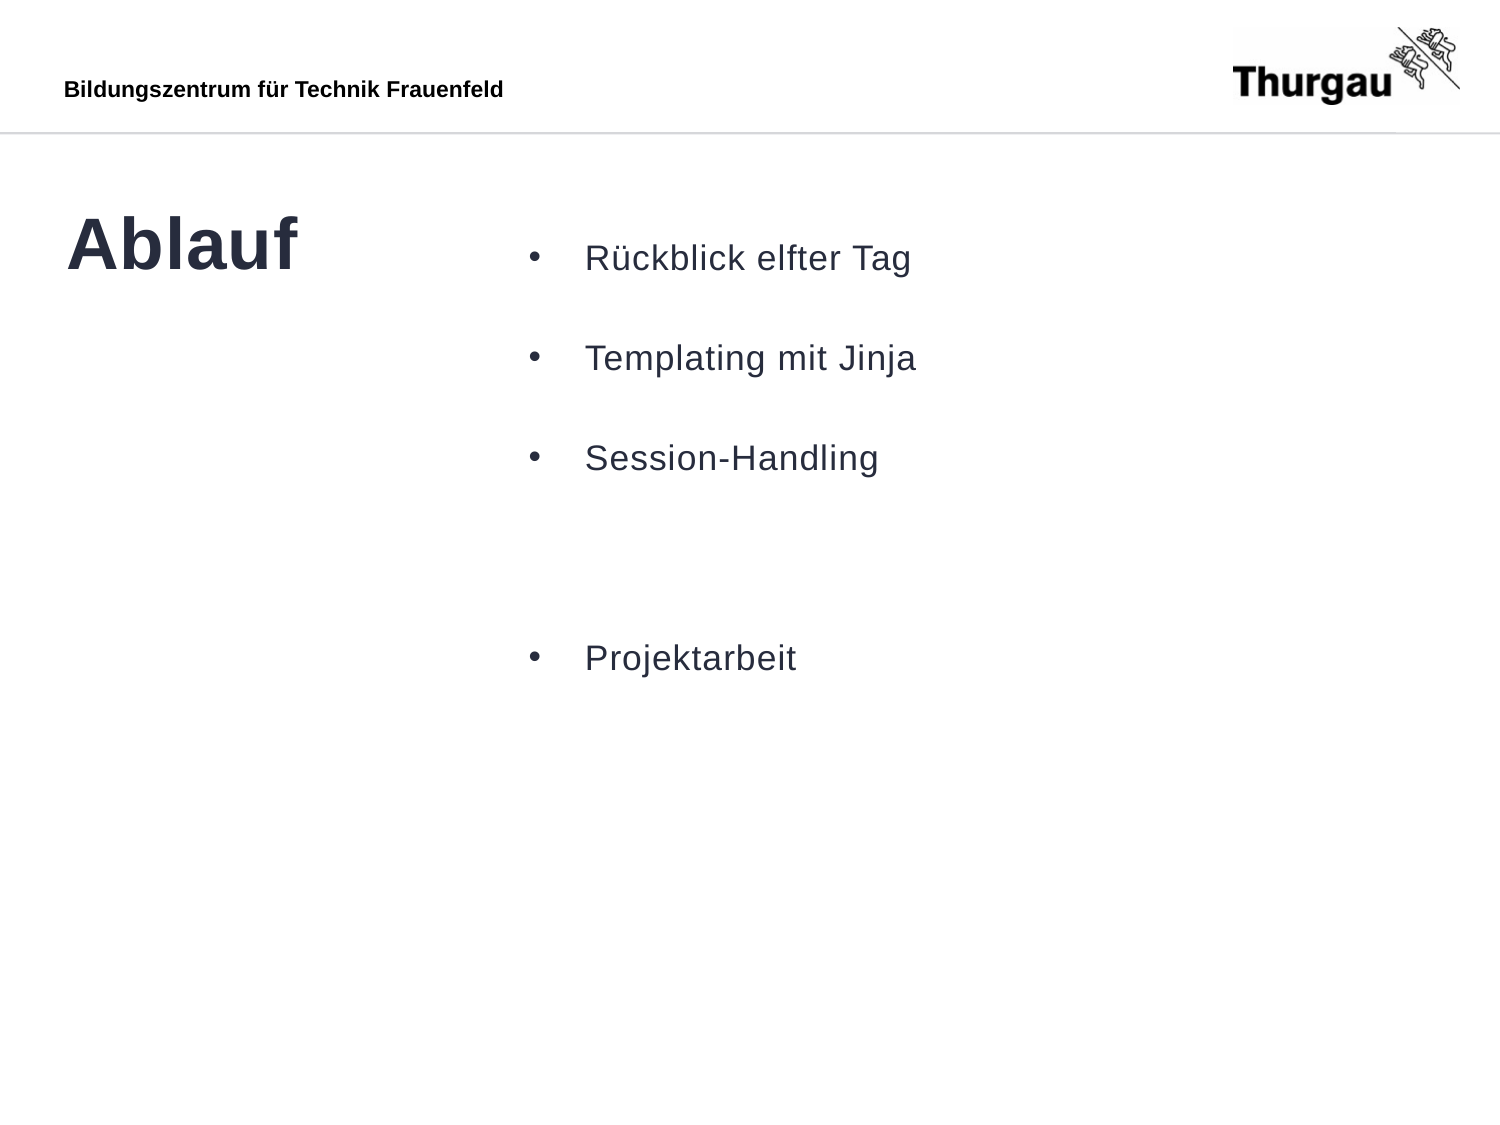

Bildungszentrum für Technik Frauenfeld
Ablauf
Rückblick elfter Tag
Templating mit Jinja
Session-Handling
Projektarbeit